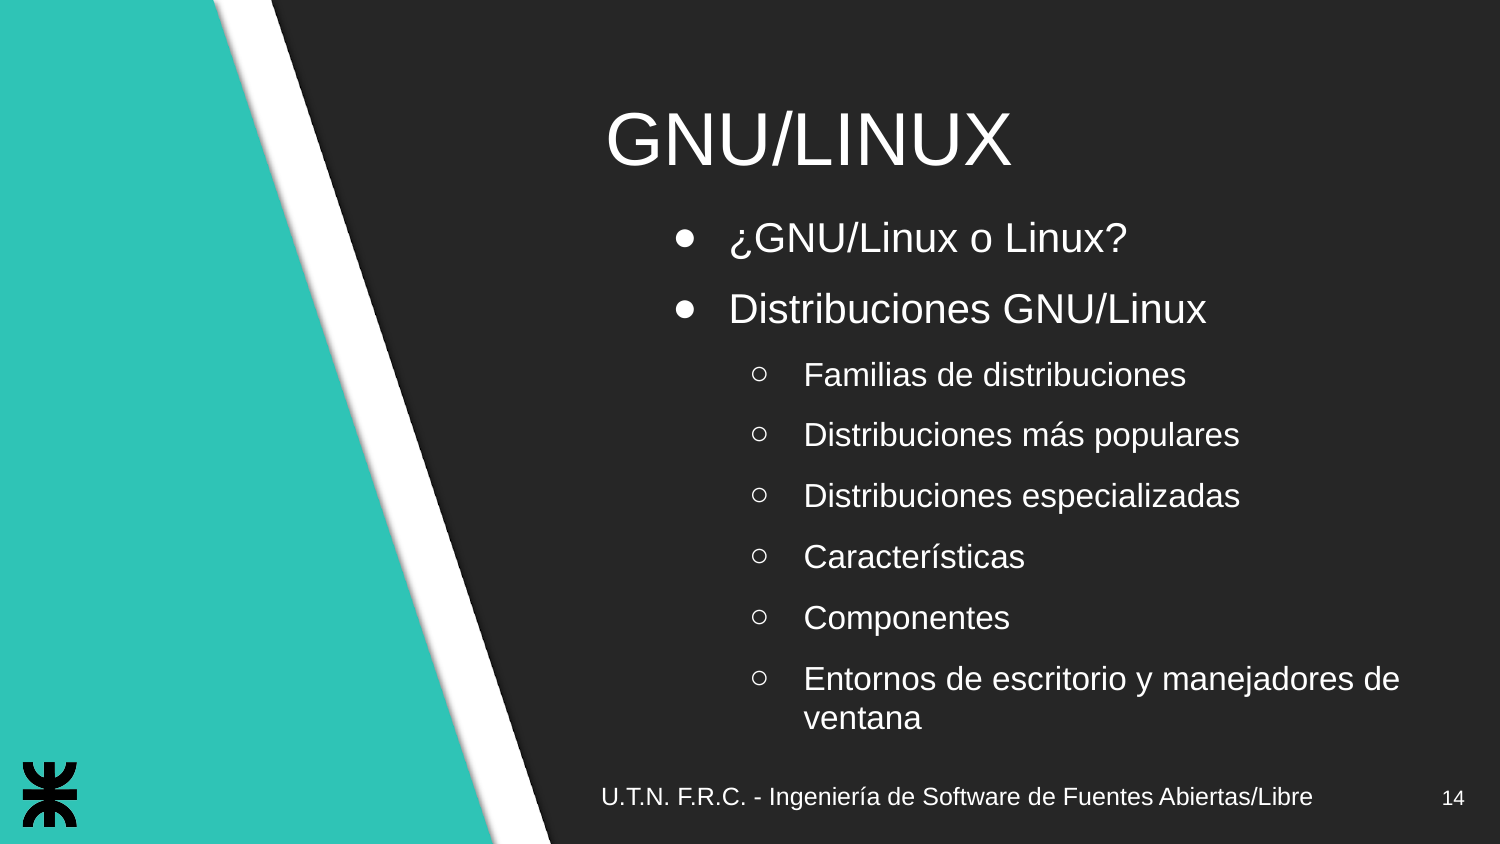

# GNU/LINUX
¿GNU/Linux o Linux?
Distribuciones GNU/Linux
Familias de distribuciones
Distribuciones más populares
Distribuciones especializadas
Características
Componentes
Entornos de escritorio y manejadores de ventana
U.T.N. F.R.C. - Ingeniería de Software de Fuentes Abiertas/Libre